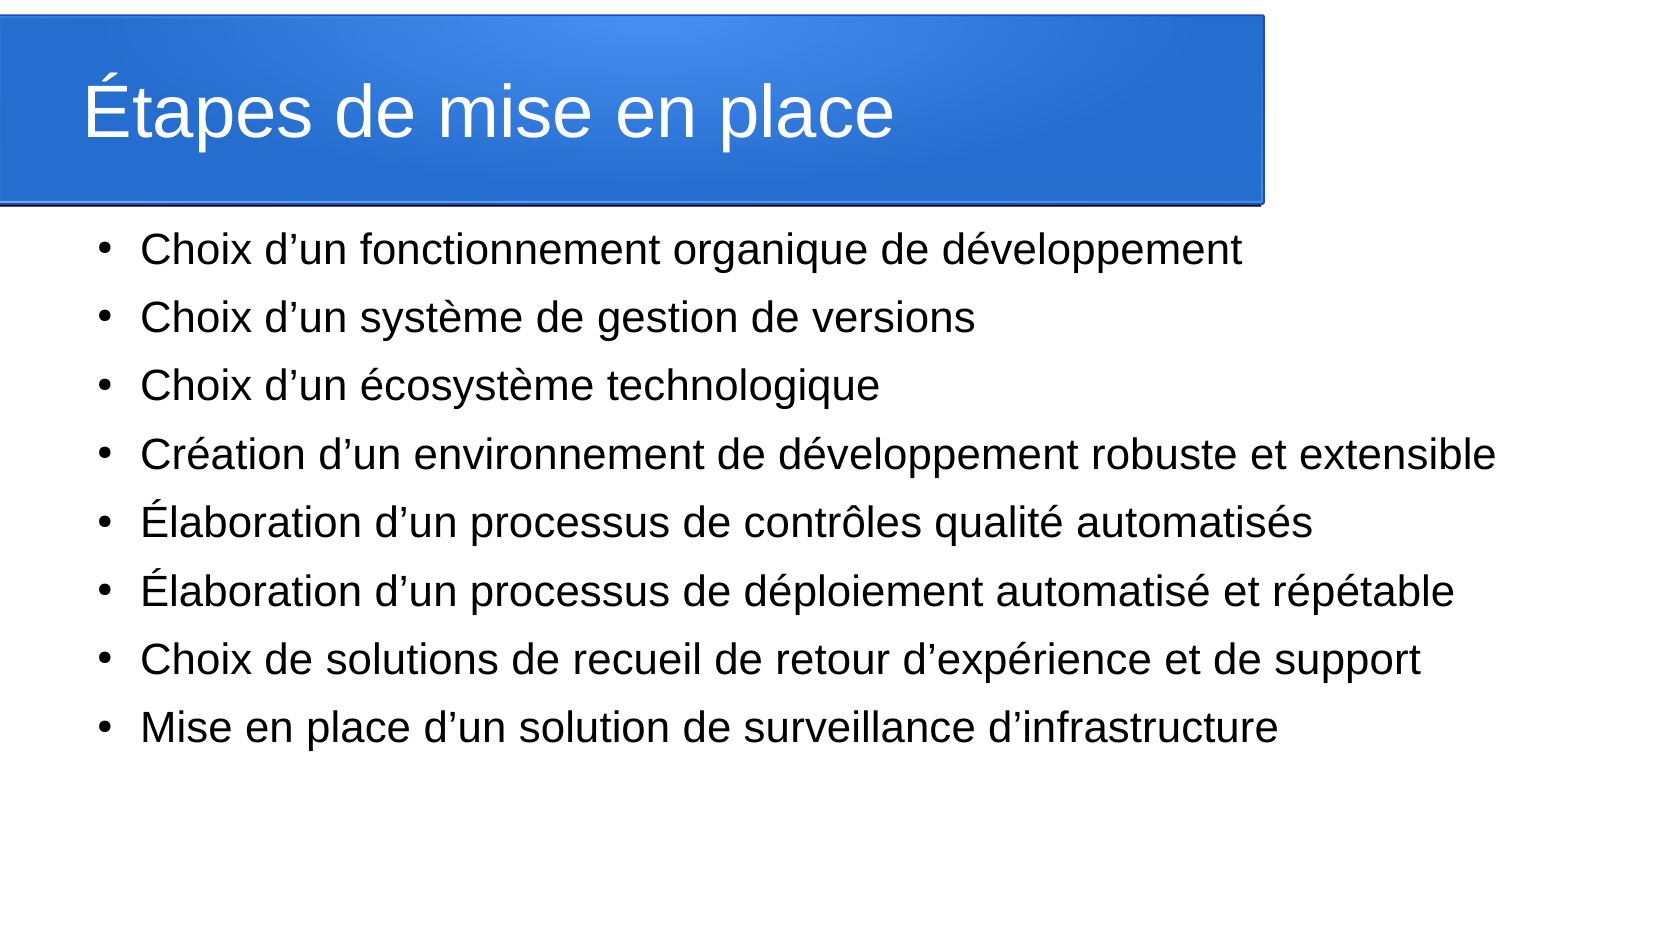

# Étapes de mise en place
Choix d’un fonctionnement organique de développement
Choix d’un système de gestion de versions
Choix d’un écosystème technologique
Création d’un environnement de développement robuste et extensible
Élaboration d’un processus de contrôles qualité automatisés
Élaboration d’un processus de déploiement automatisé et répétable
Choix de solutions de recueil de retour d’expérience et de support
Mise en place d’un solution de surveillance d’infrastructure